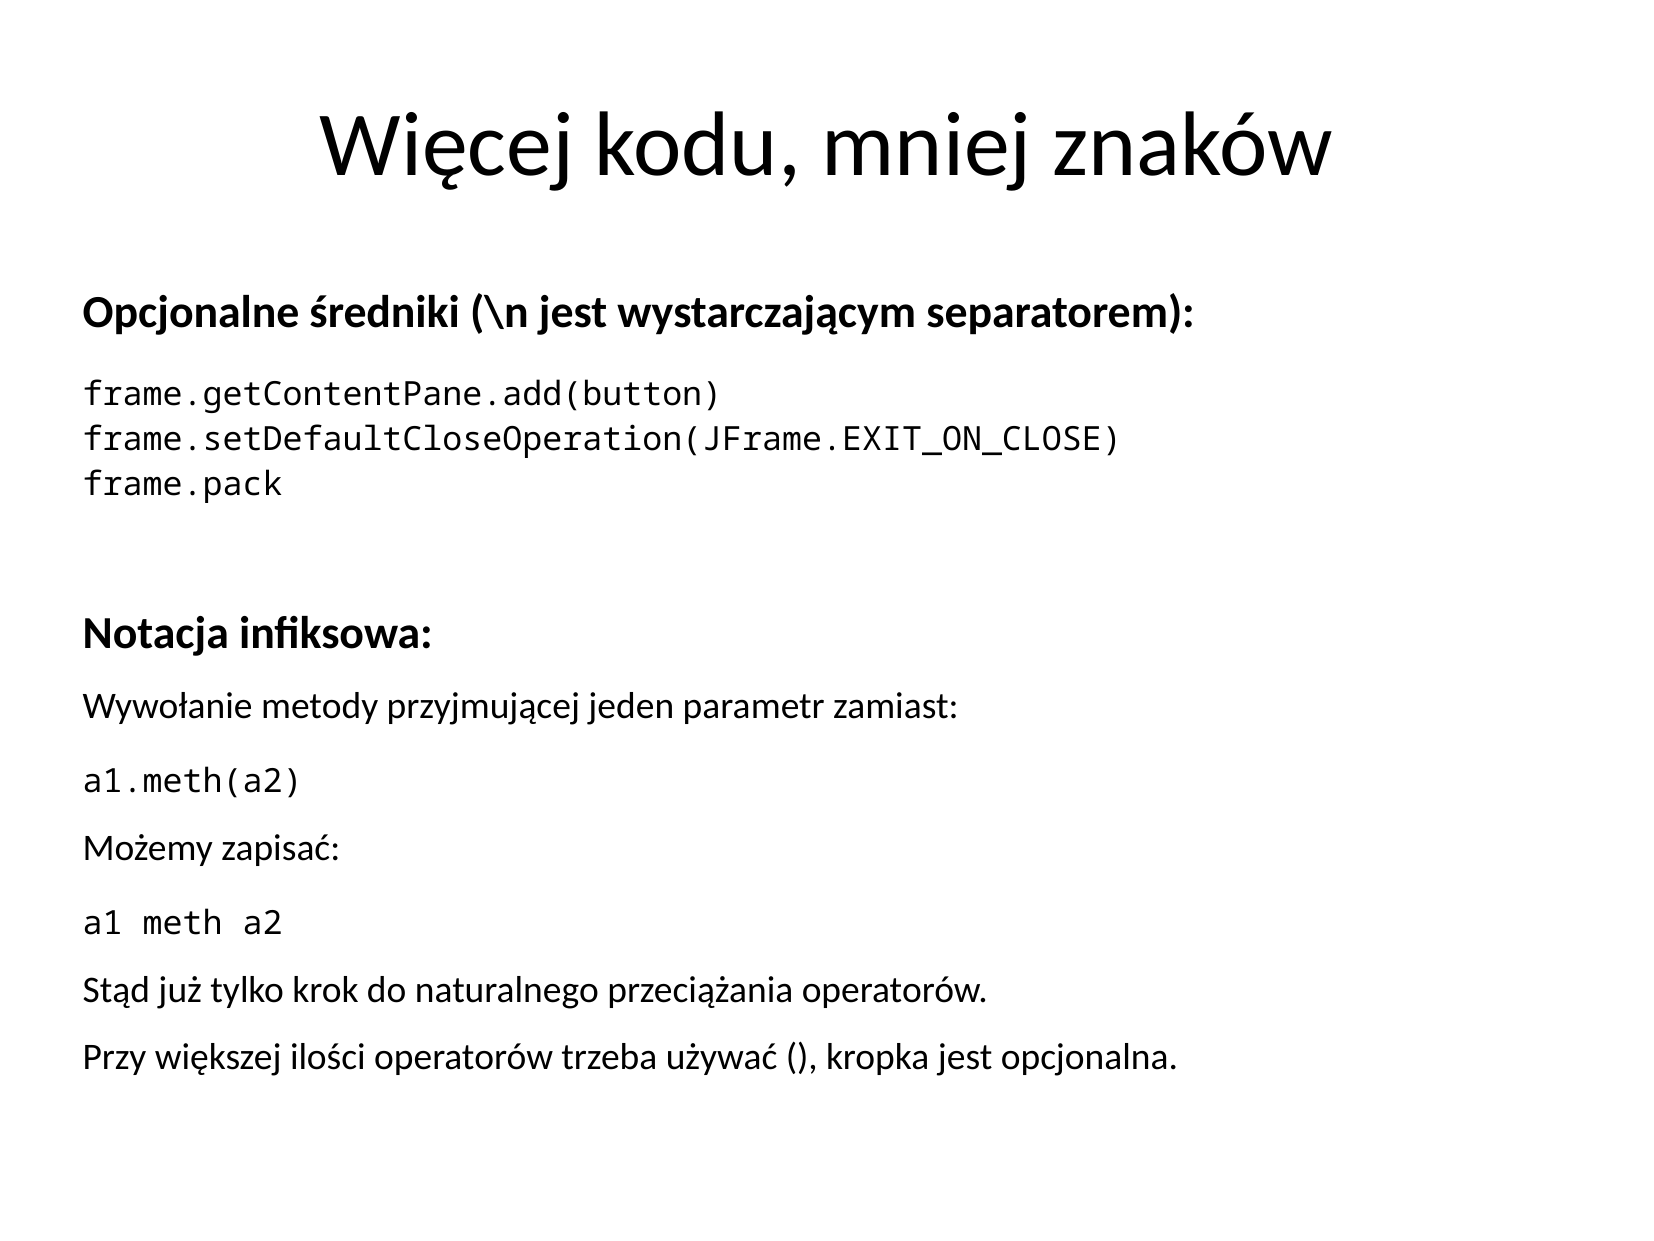

# Więcej kodu, mniej znaków
Opcjonalne średniki (\n jest wystarczającym separatorem):
frame.getContentPane.add(button)
frame.setDefaultCloseOperation(JFrame.EXIT_ON_CLOSE)
frame.pack
Notacja infiksowa:
Wywołanie metody przyjmującej jeden parametr zamiast:
a1.meth(a2)
Możemy zapisać:
a1 meth a2
Stąd już tylko krok do naturalnego przeciążania operatorów.
Przy większej ilości operatorów trzeba używać (), kropka jest opcjonalna.